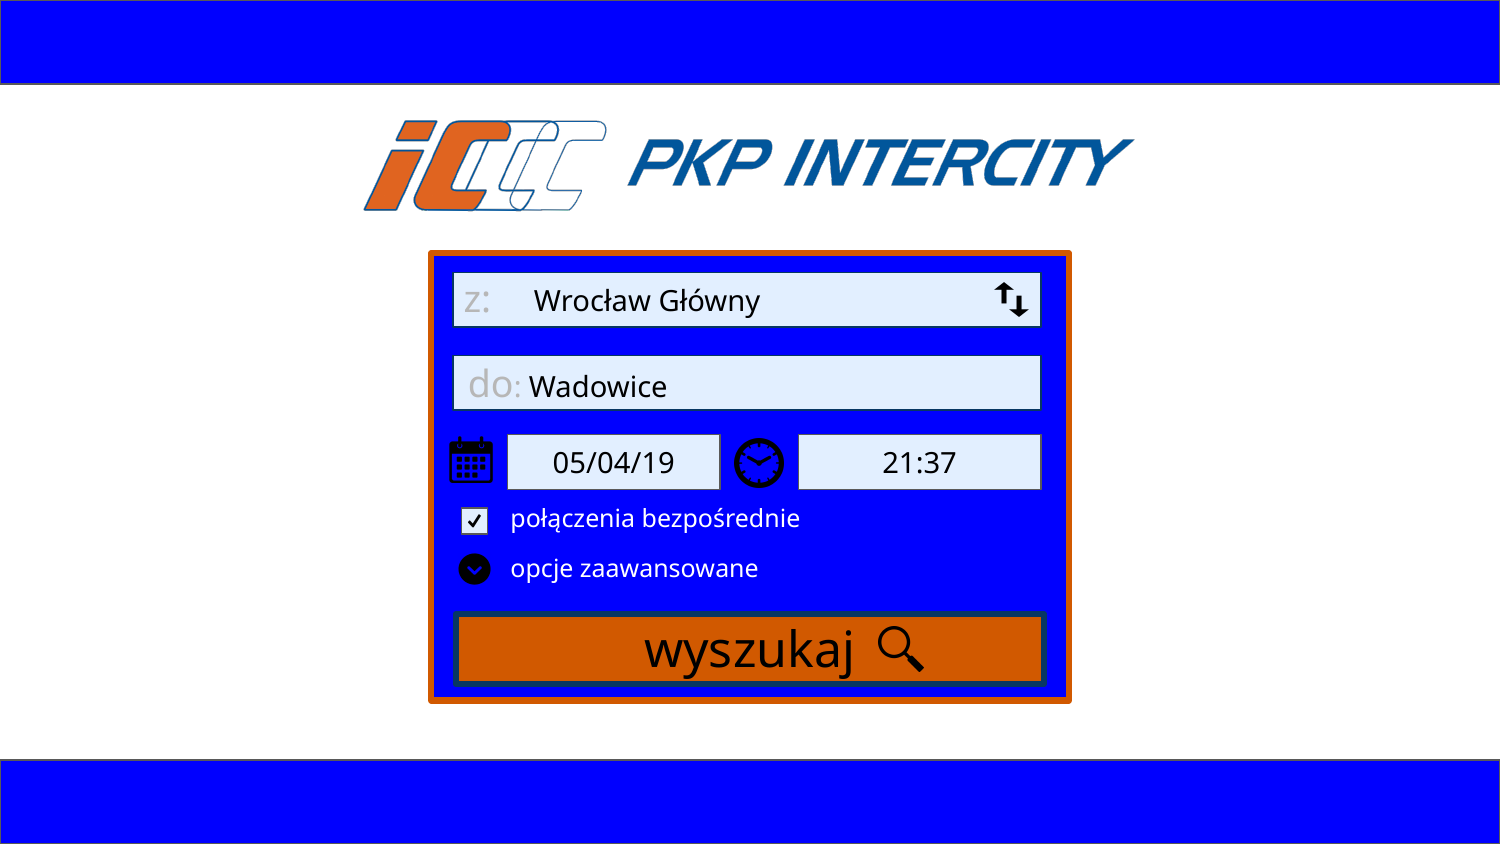

z:
 Wrocław Główny
do: Wadowice
05/04/19
21:37
połączenia bezpośrednie
opcje zaawansowane
wyszukaj